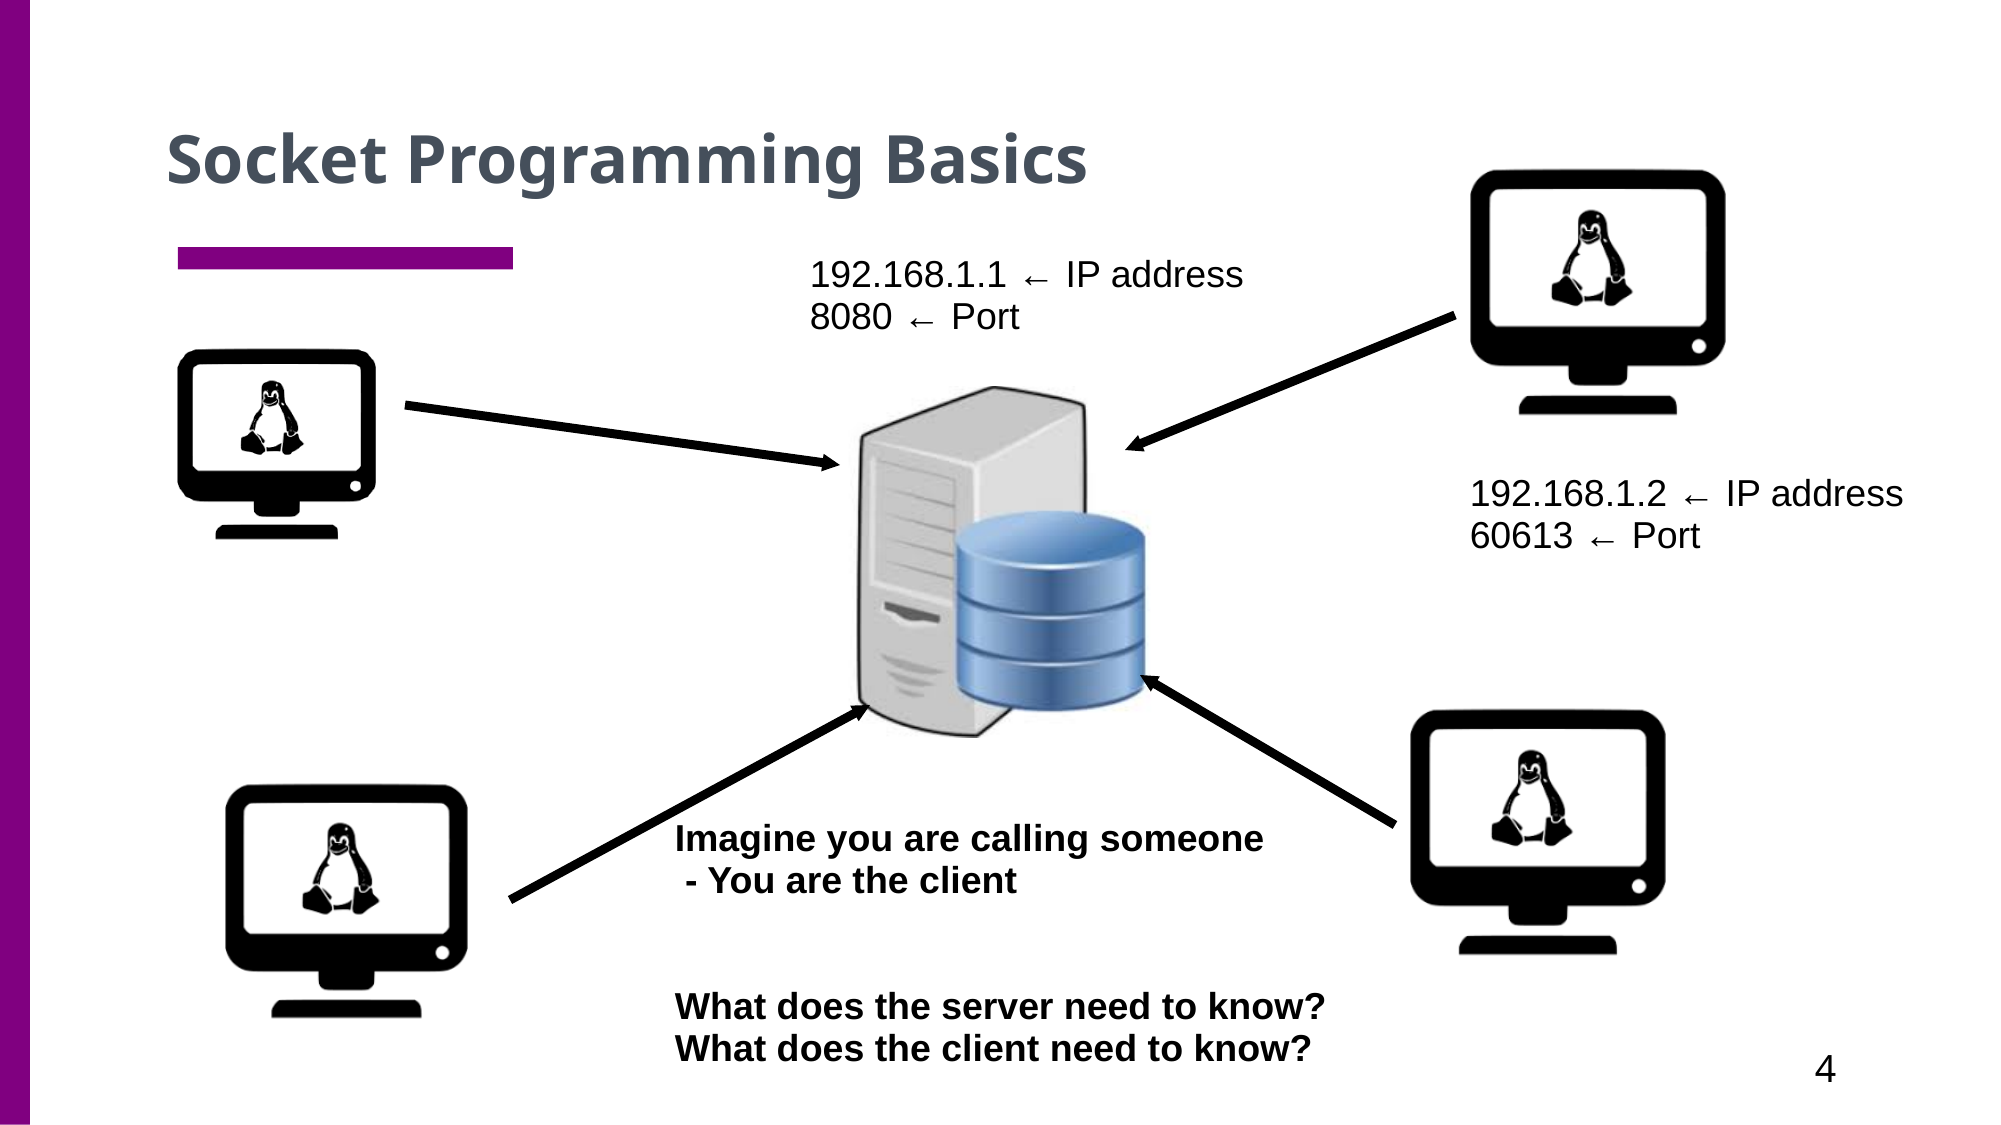

Socket Programming Basics
192.168.1.1 ← IP address
8080 ← Port
192.168.1.2 ← IP address
60613 ← Port
Imagine you are calling someone
 - You are the client
What does the server need to know?
What does the client need to know?